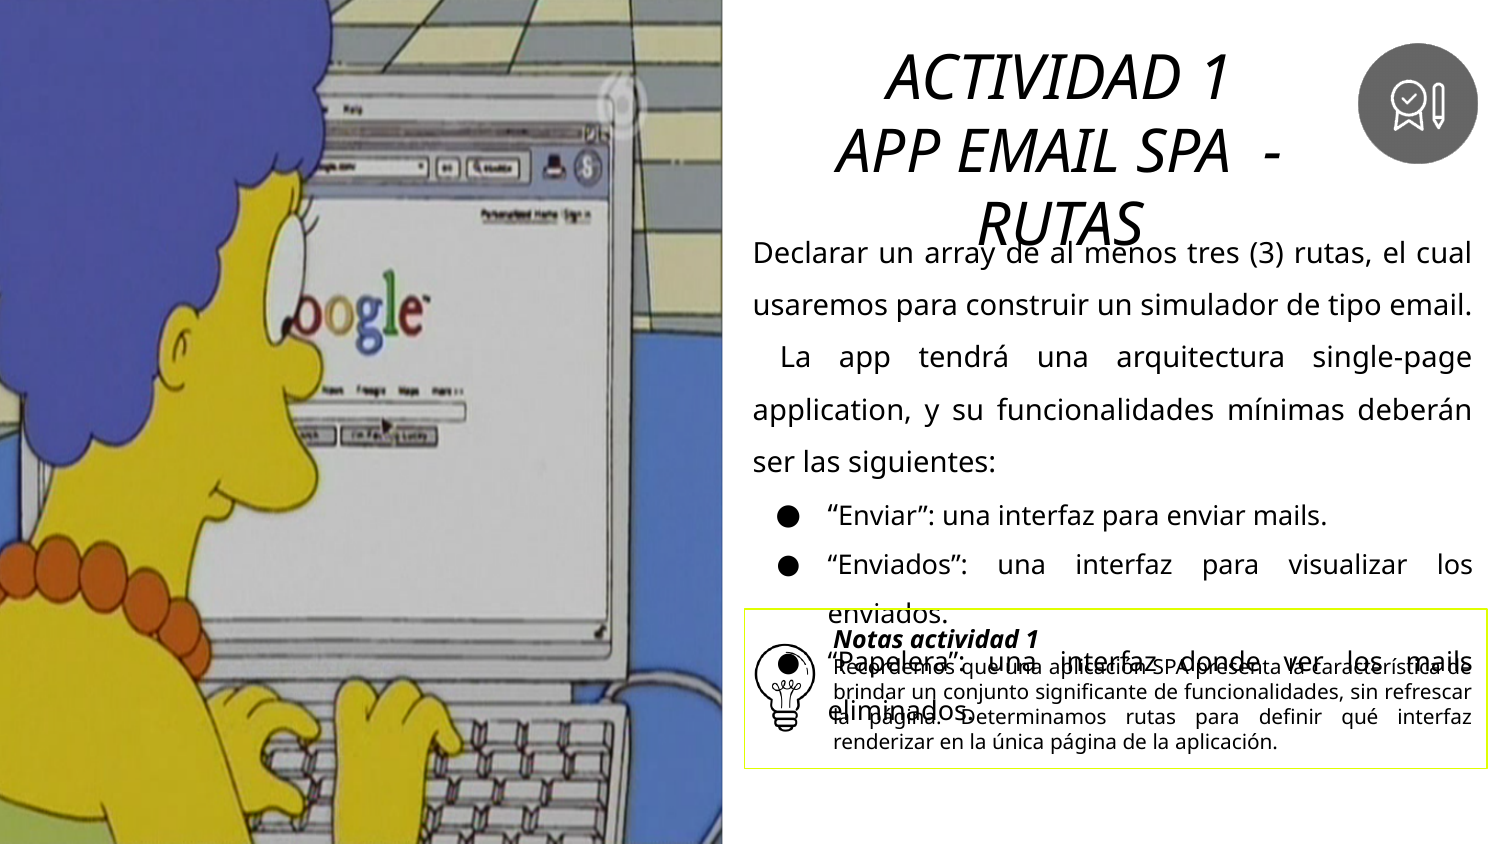

ACTIVIDAD 1
APP EMAIL SPA - RUTAS
Declarar un array de al menos tres (3) rutas, el cual usaremos para construir un simulador de tipo email. La app tendrá una arquitectura single-page application, y su funcionalidades mínimas deberán ser las siguientes:
“Enviar”: una interfaz para enviar mails.
“Enviados”: una interfaz para visualizar los enviados.
“Papelera”: una interfaz donde ver los mails eliminados.
Notas actividad 1
Recordemos que una aplicación SPA presenta la característica de brindar un conjunto significante de funcionalidades, sin refrescar la página. Determinamos rutas para definir qué interfaz renderizar en la única página de la aplicación.